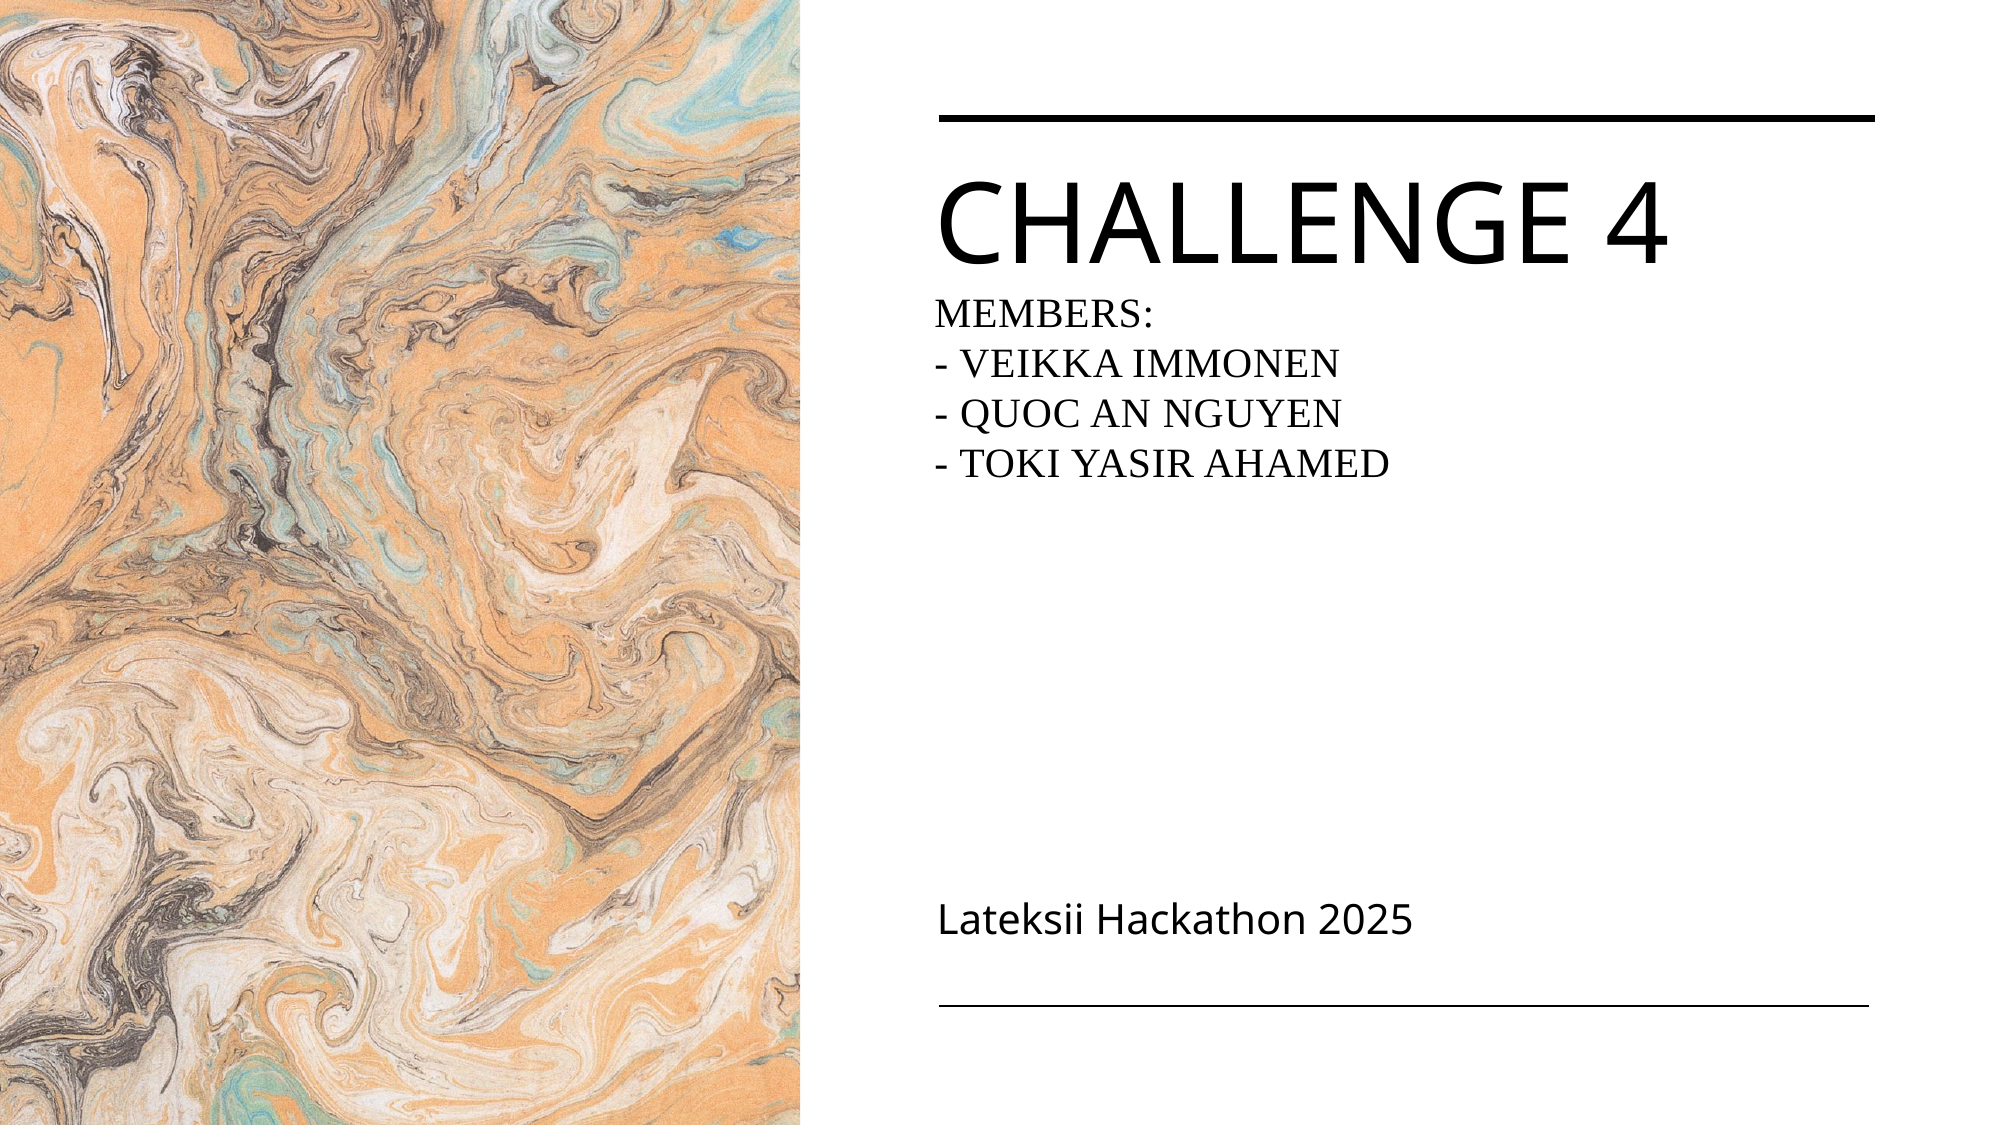

# Challenge 4 members: - Veikka Immonen - Quoc an Nguyen - Toki Yasir ahamed
Lateksii Hackathon 2025